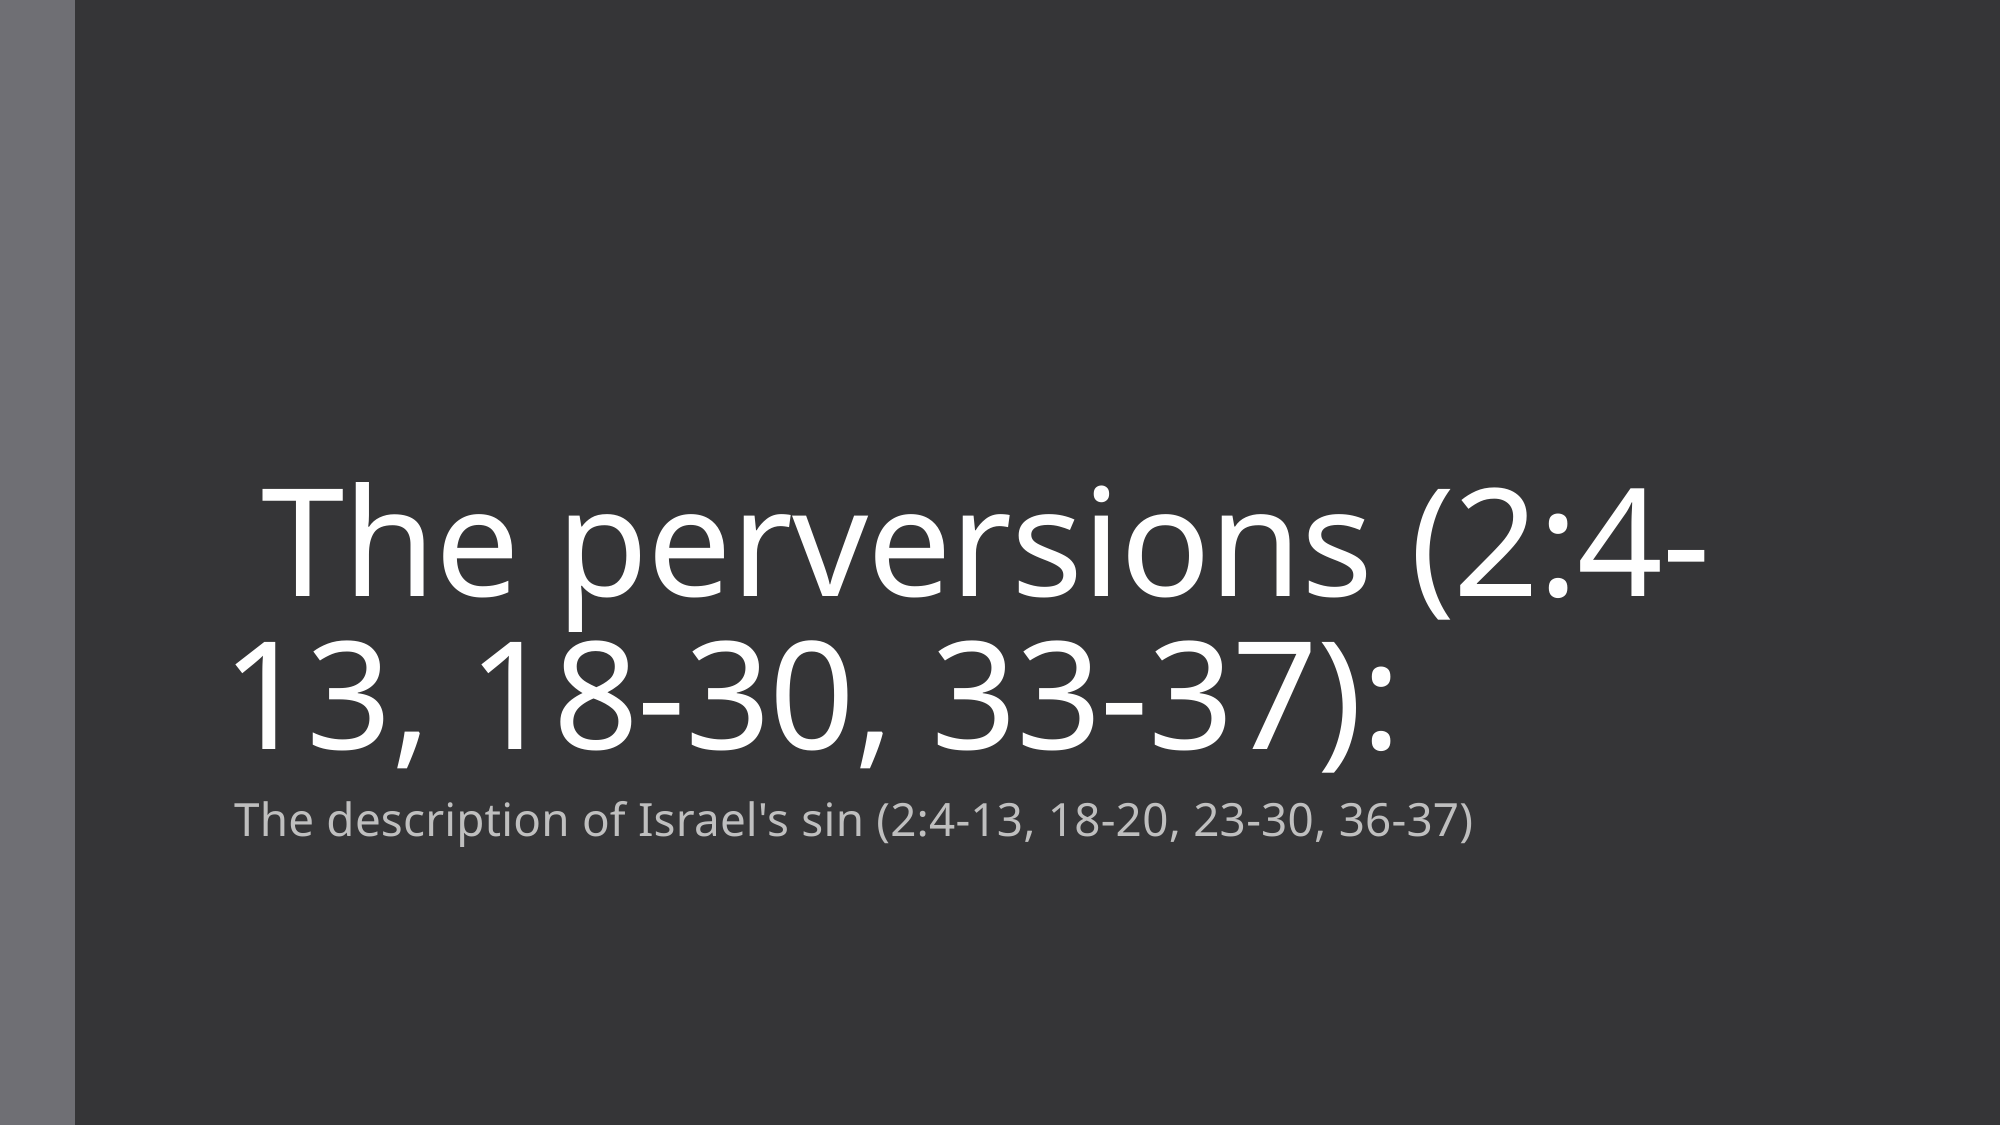

# The perversions (2:4-13, 18-30, 33-37):
 The description of Israel's sin (2:4-13, 18-20, 23-30, 36-37)